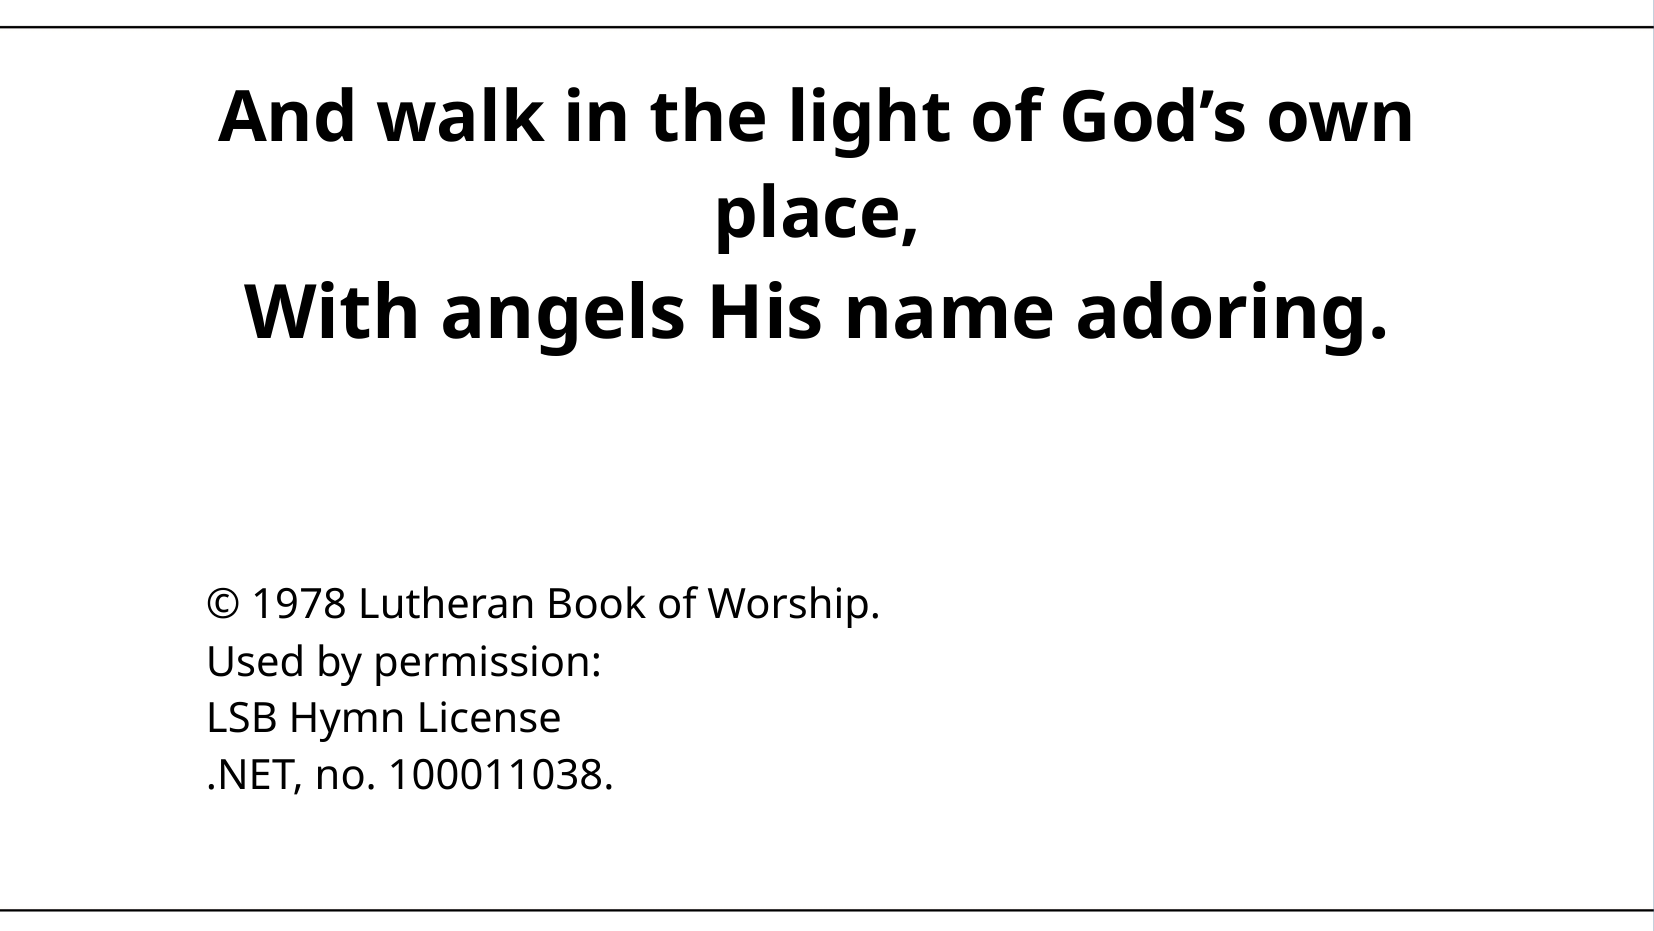

And walk in the light of God’s own place,
With angels His name adoring.
 © 1978 Lutheran Book of Worship.
 Used by permission:
 LSB Hymn License
 .NET, no. 100011038.